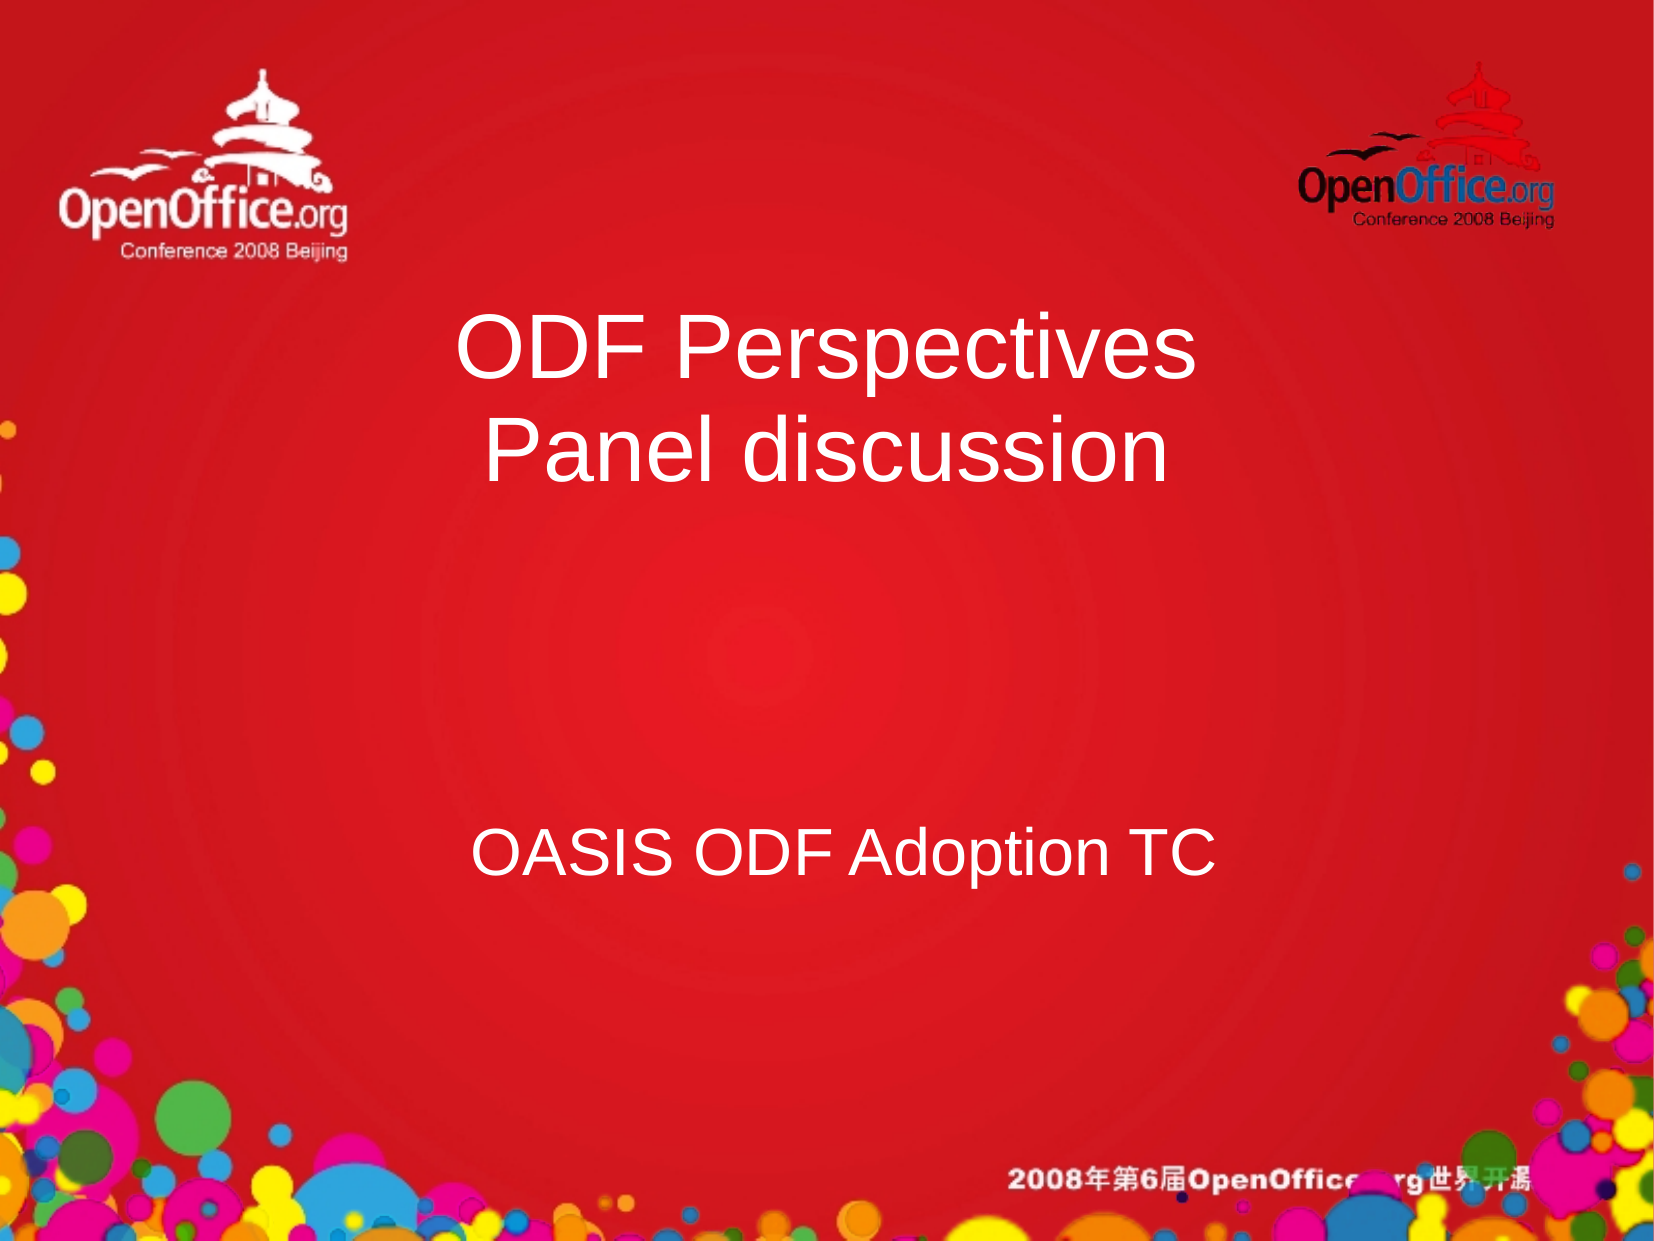

# ODF Perspectives Panel discussion
OASIS ODF Adoption TC